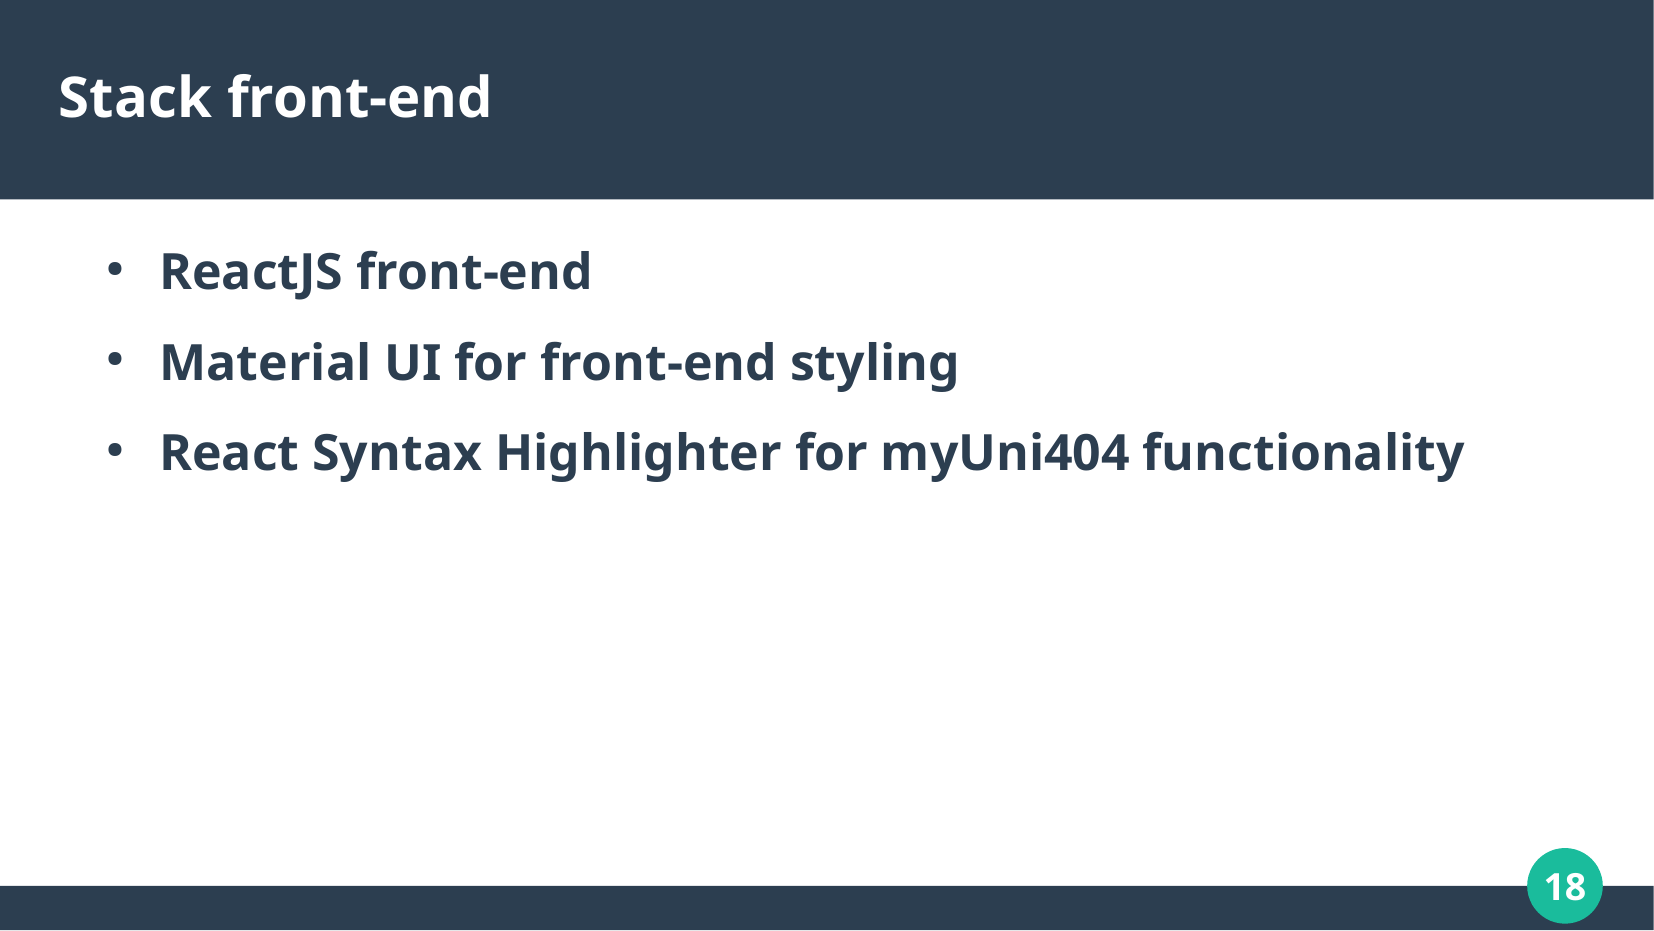

# Stack front-end
ReactJS front-end
Material UI for front-end styling
React Syntax Highlighter for myUni404 functionality